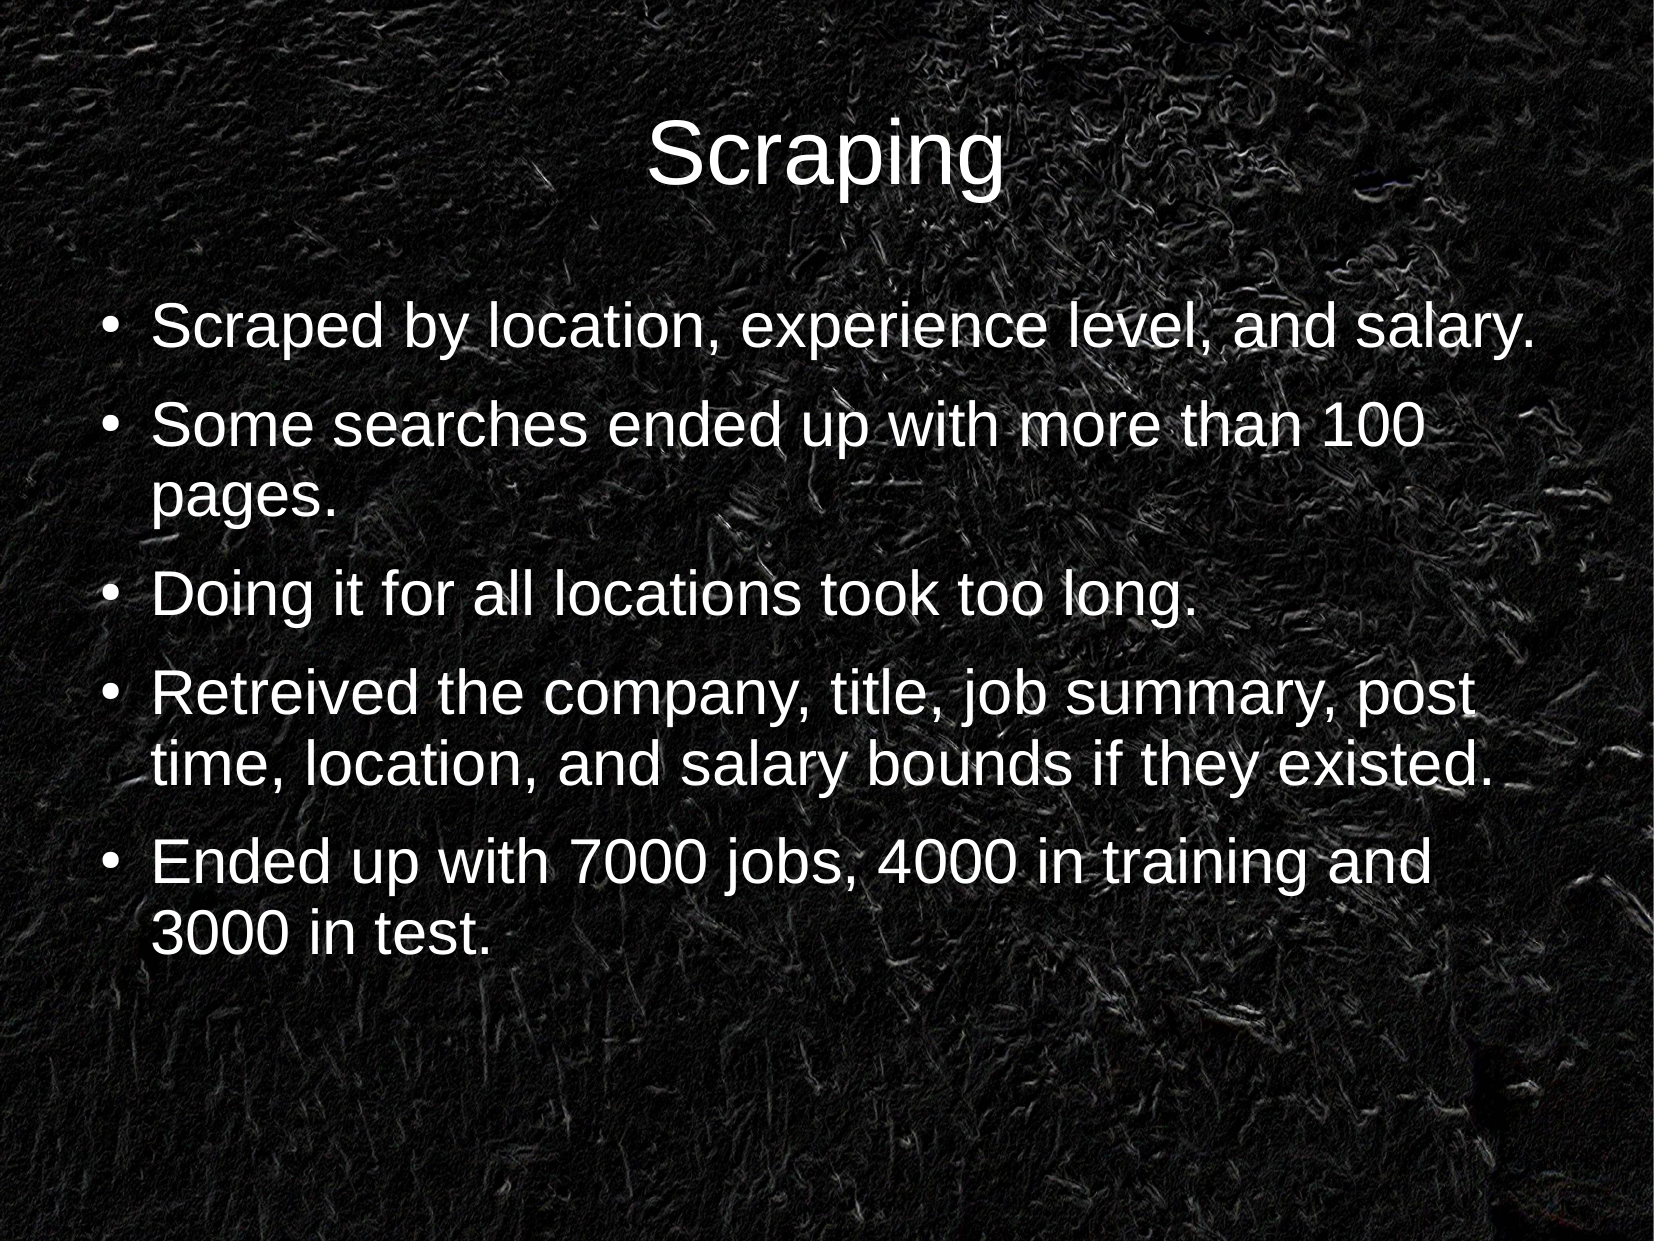

# Scraping
Scraped by location, experience level, and salary.
Some searches ended up with more than 100 pages.
Doing it for all locations took too long.
Retreived the company, title, job summary, post time, location, and salary bounds if they existed.
Ended up with 7000 jobs, 4000 in training and 3000 in test.